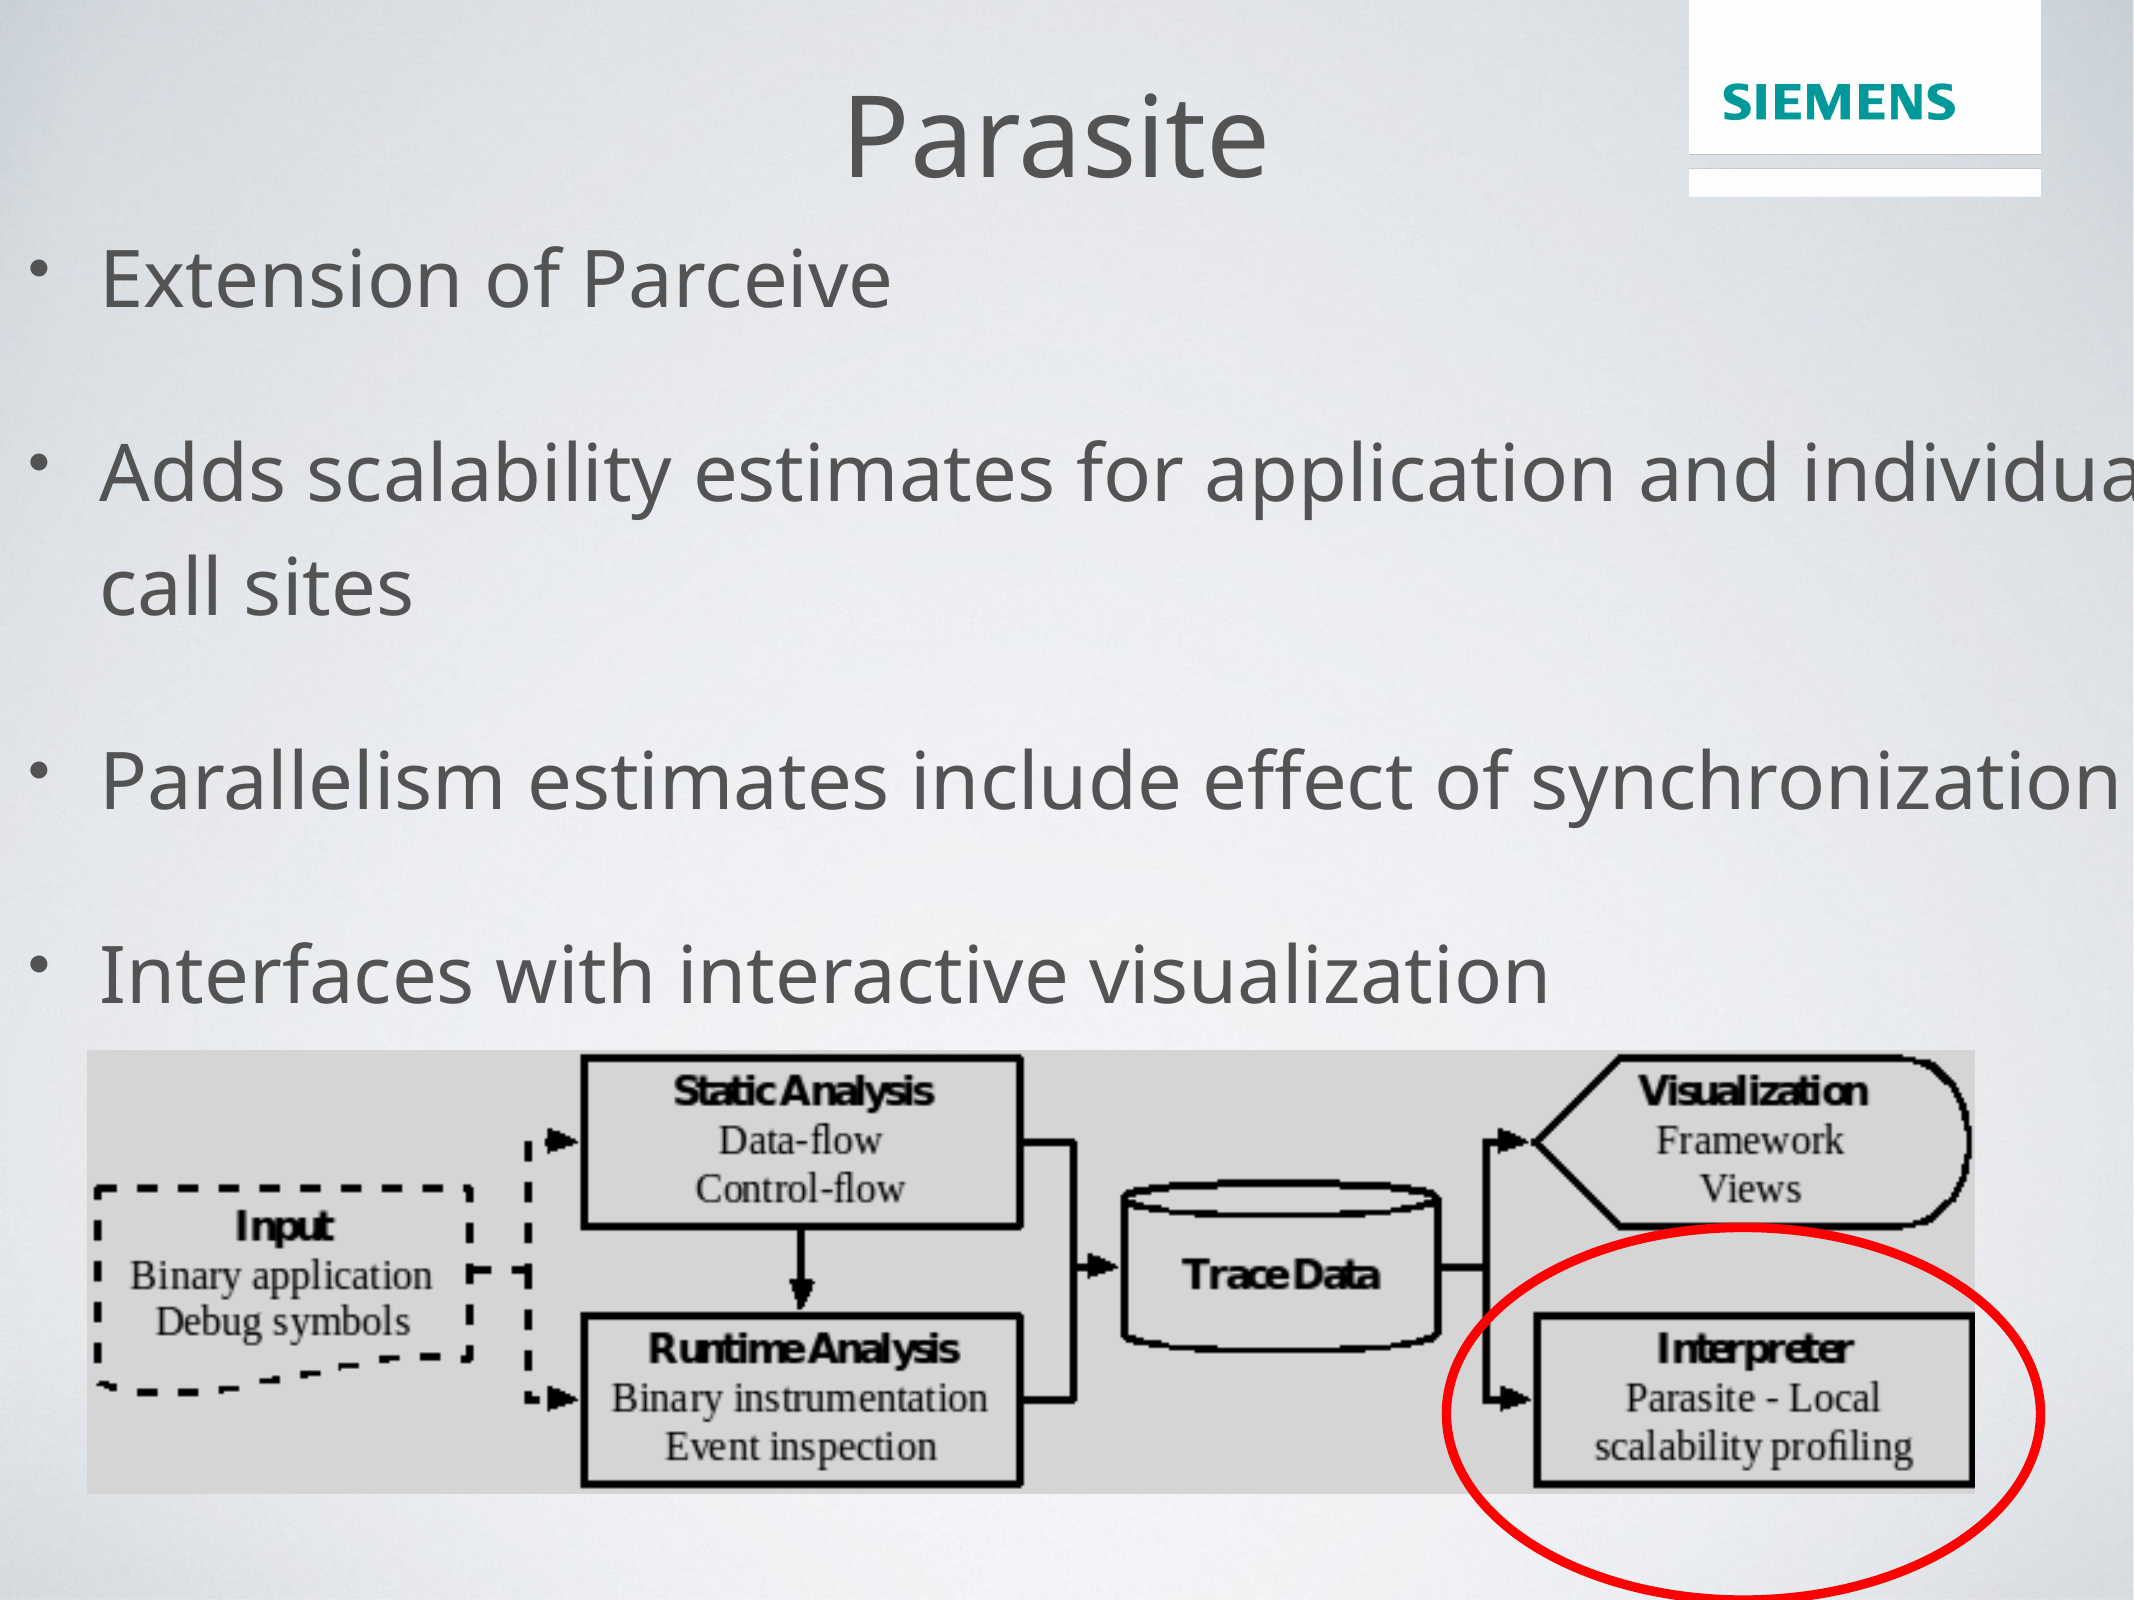

Parasite
# Extension of Parceive
Adds scalability estimates for application and individual call sites
Parallelism estimates include effect of synchronization
Interfaces with interactive visualization